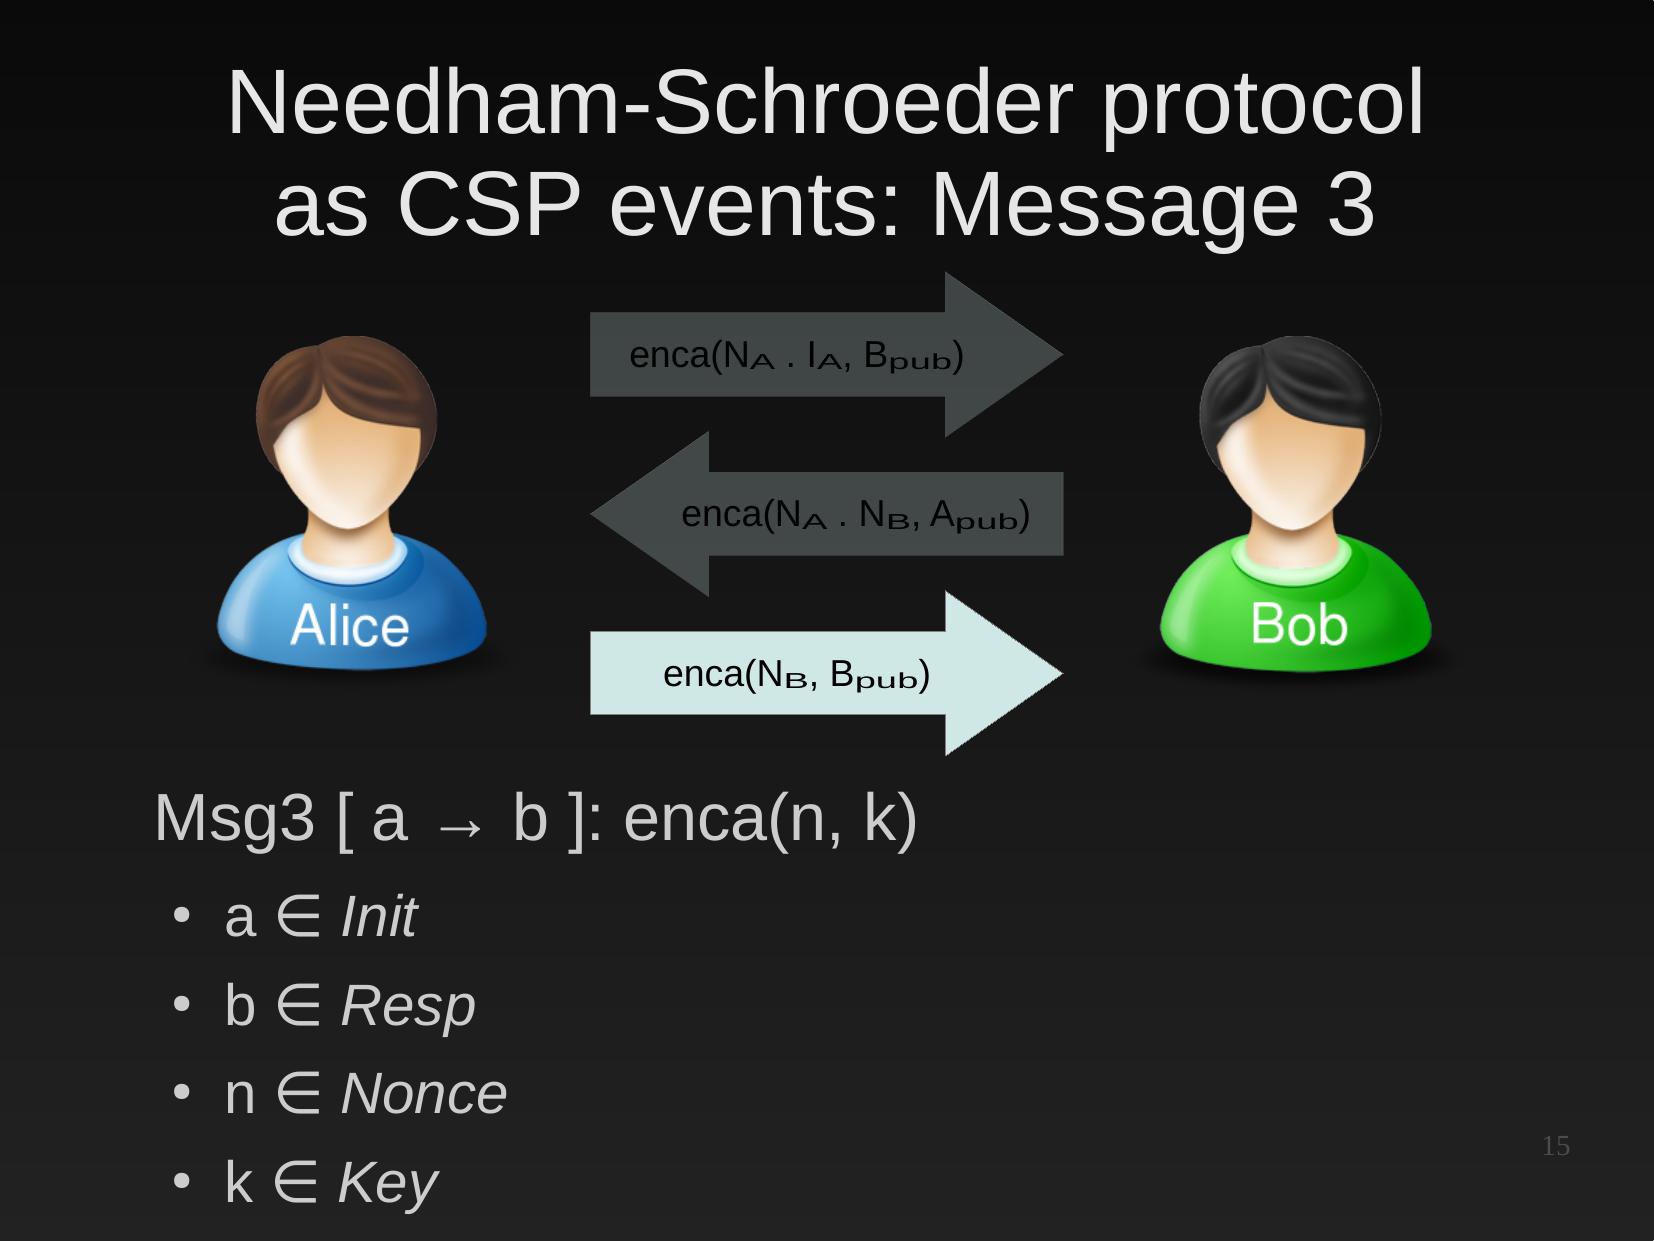

# Needham-Schroeder protocol as CSP events: Message 3
enca(NA . IA, Bpub)
enca(NA . NB, Apub)
enca(NB, Bpub)
Msg3 [ a → b ]: enca(n, k)
a ∈ Init
b ∈ Resp
n ∈ Nonce
k ∈ Key
15